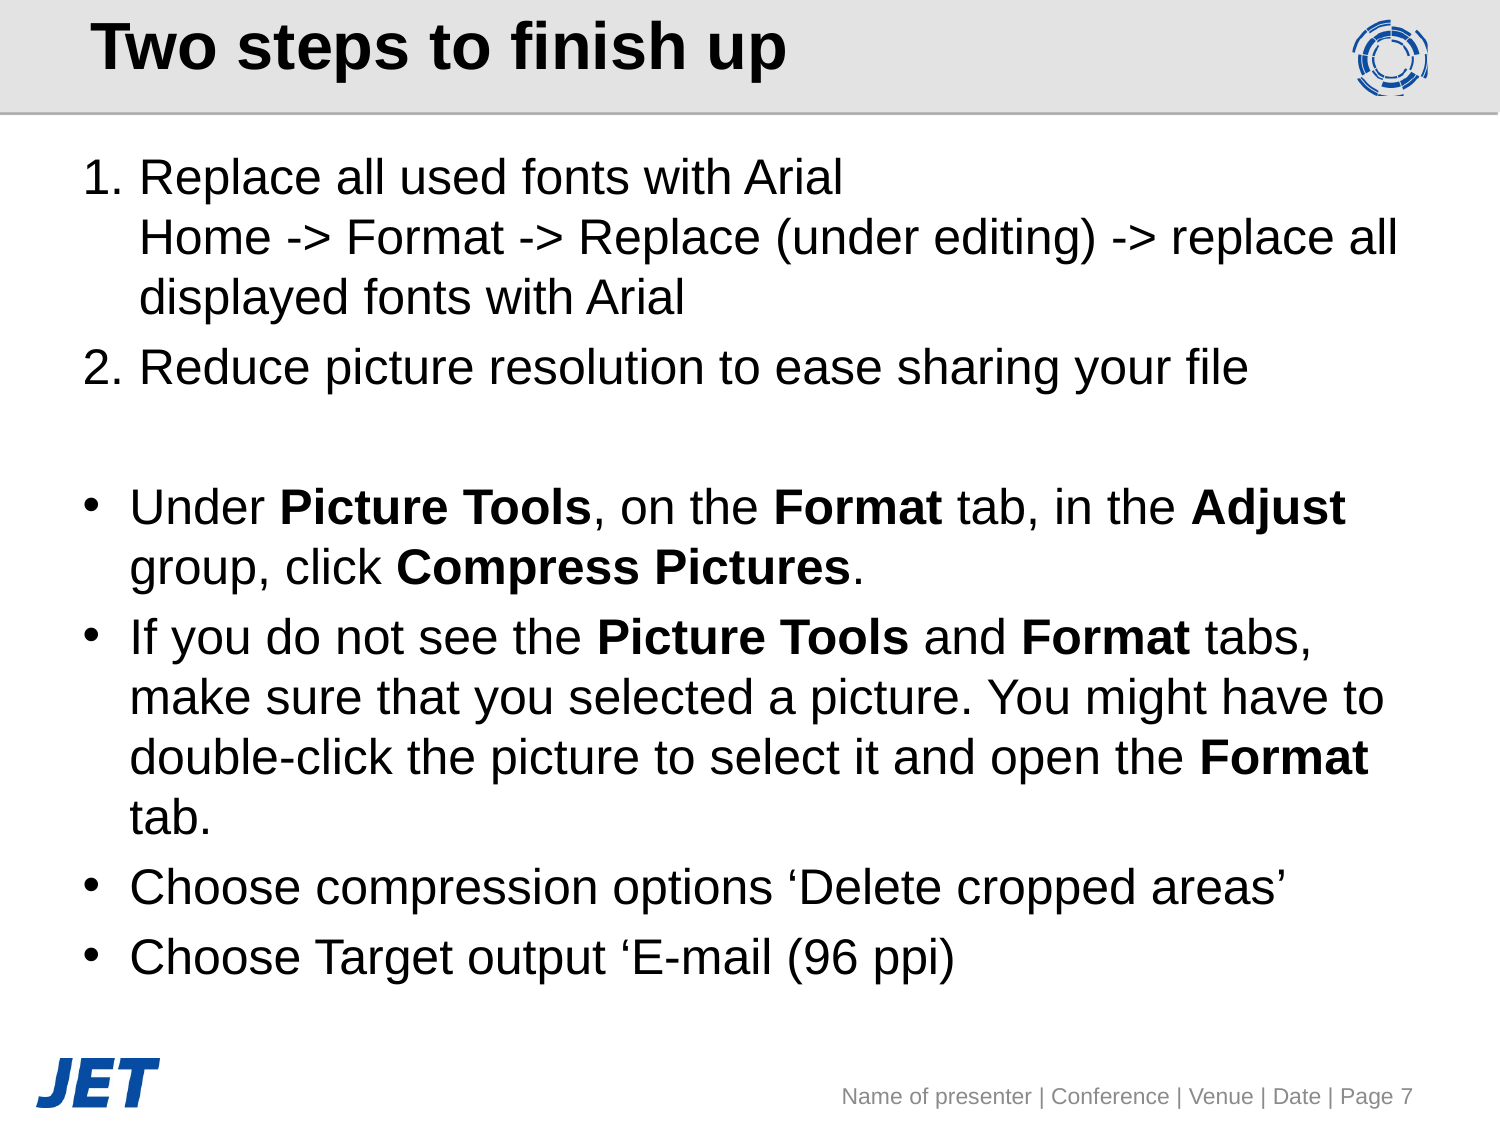

# Two steps to finish up
Replace all used fonts with Arial
Home -> Format -> Replace (under editing) -> replace all displayed fonts with Arial
Reduce picture resolution to ease sharing your file
Under Picture Tools, on the Format tab, in the Adjust group, click Compress Pictures.
If you do not see the Picture Tools and Format tabs, make sure that you selected a picture. You might have to double-click the picture to select it and open the Format tab.
Choose compression options ‘Delete cropped areas’
Choose Target output ‘E-mail (96 ppi)
Name of presenter | Conference | Venue | Date | Page